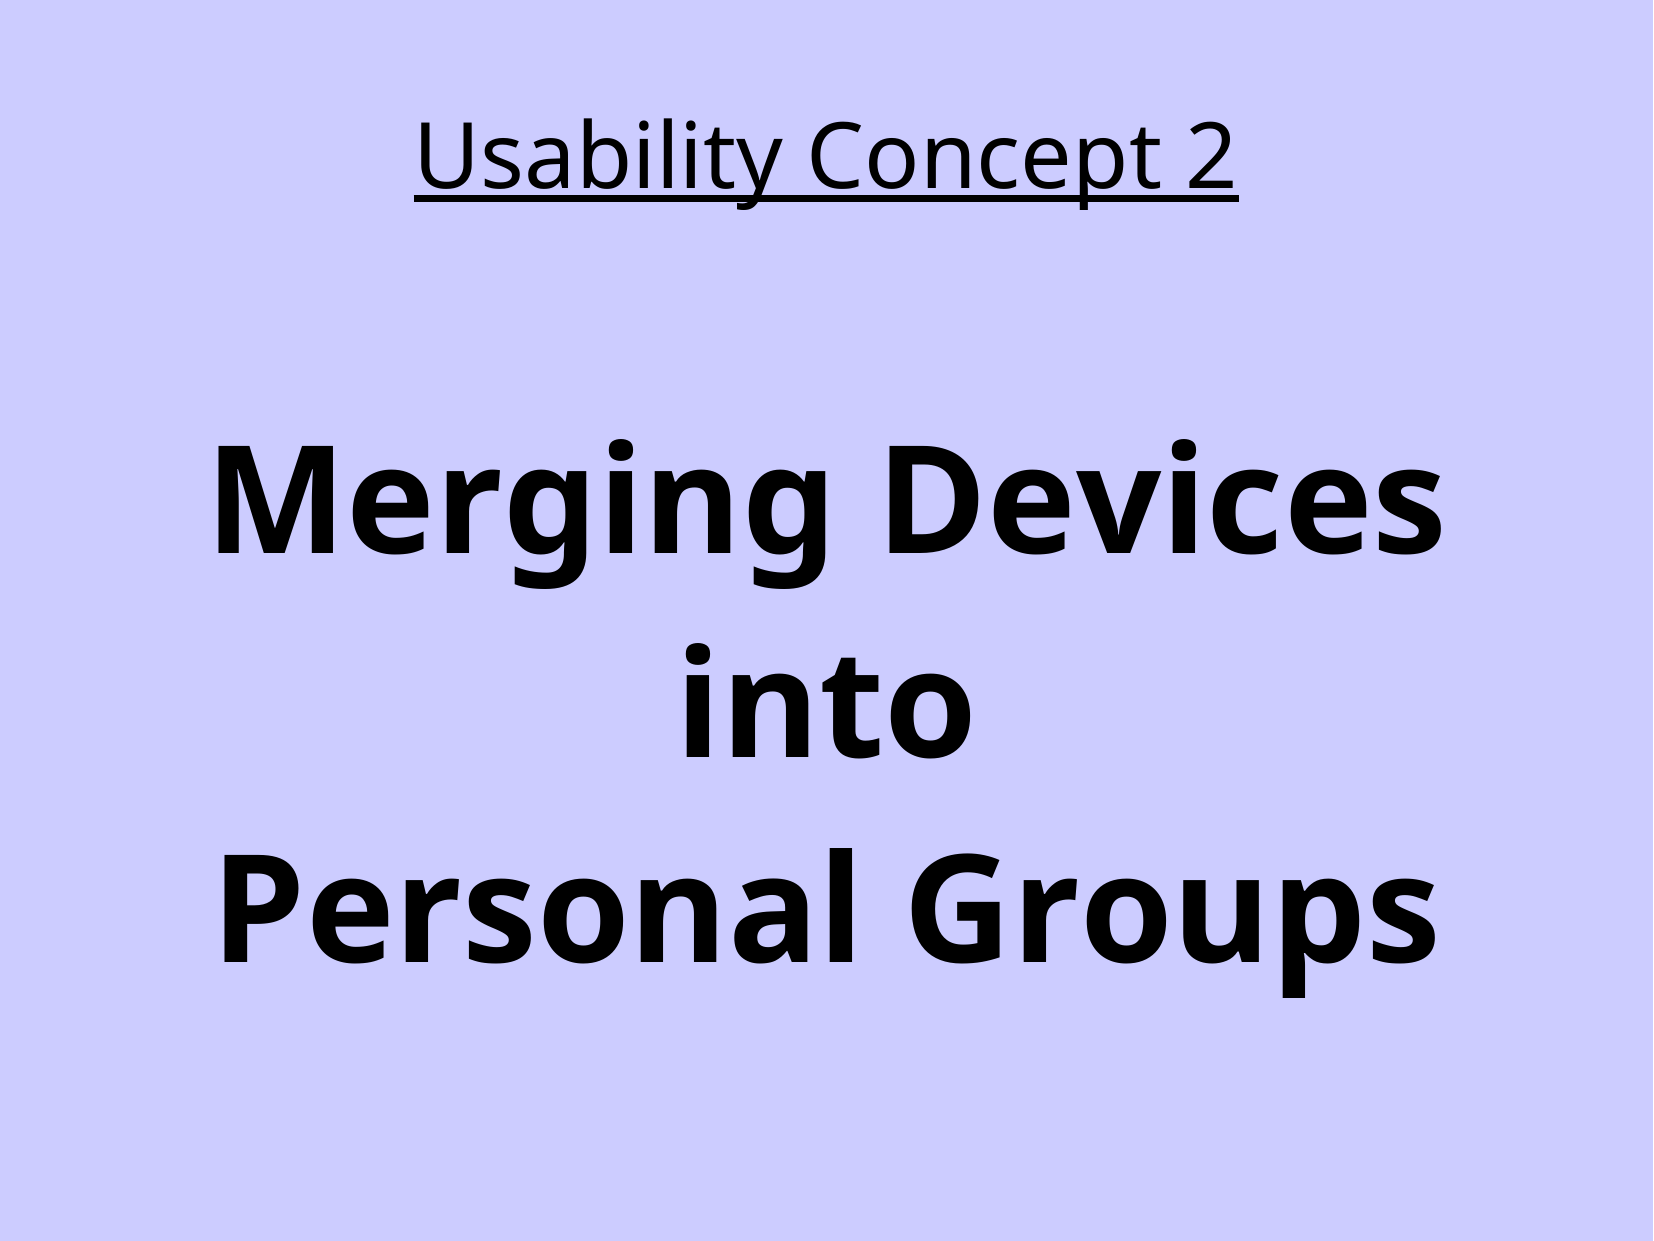

# Usability Concept 2
Merging Devices
into
Personal Groups